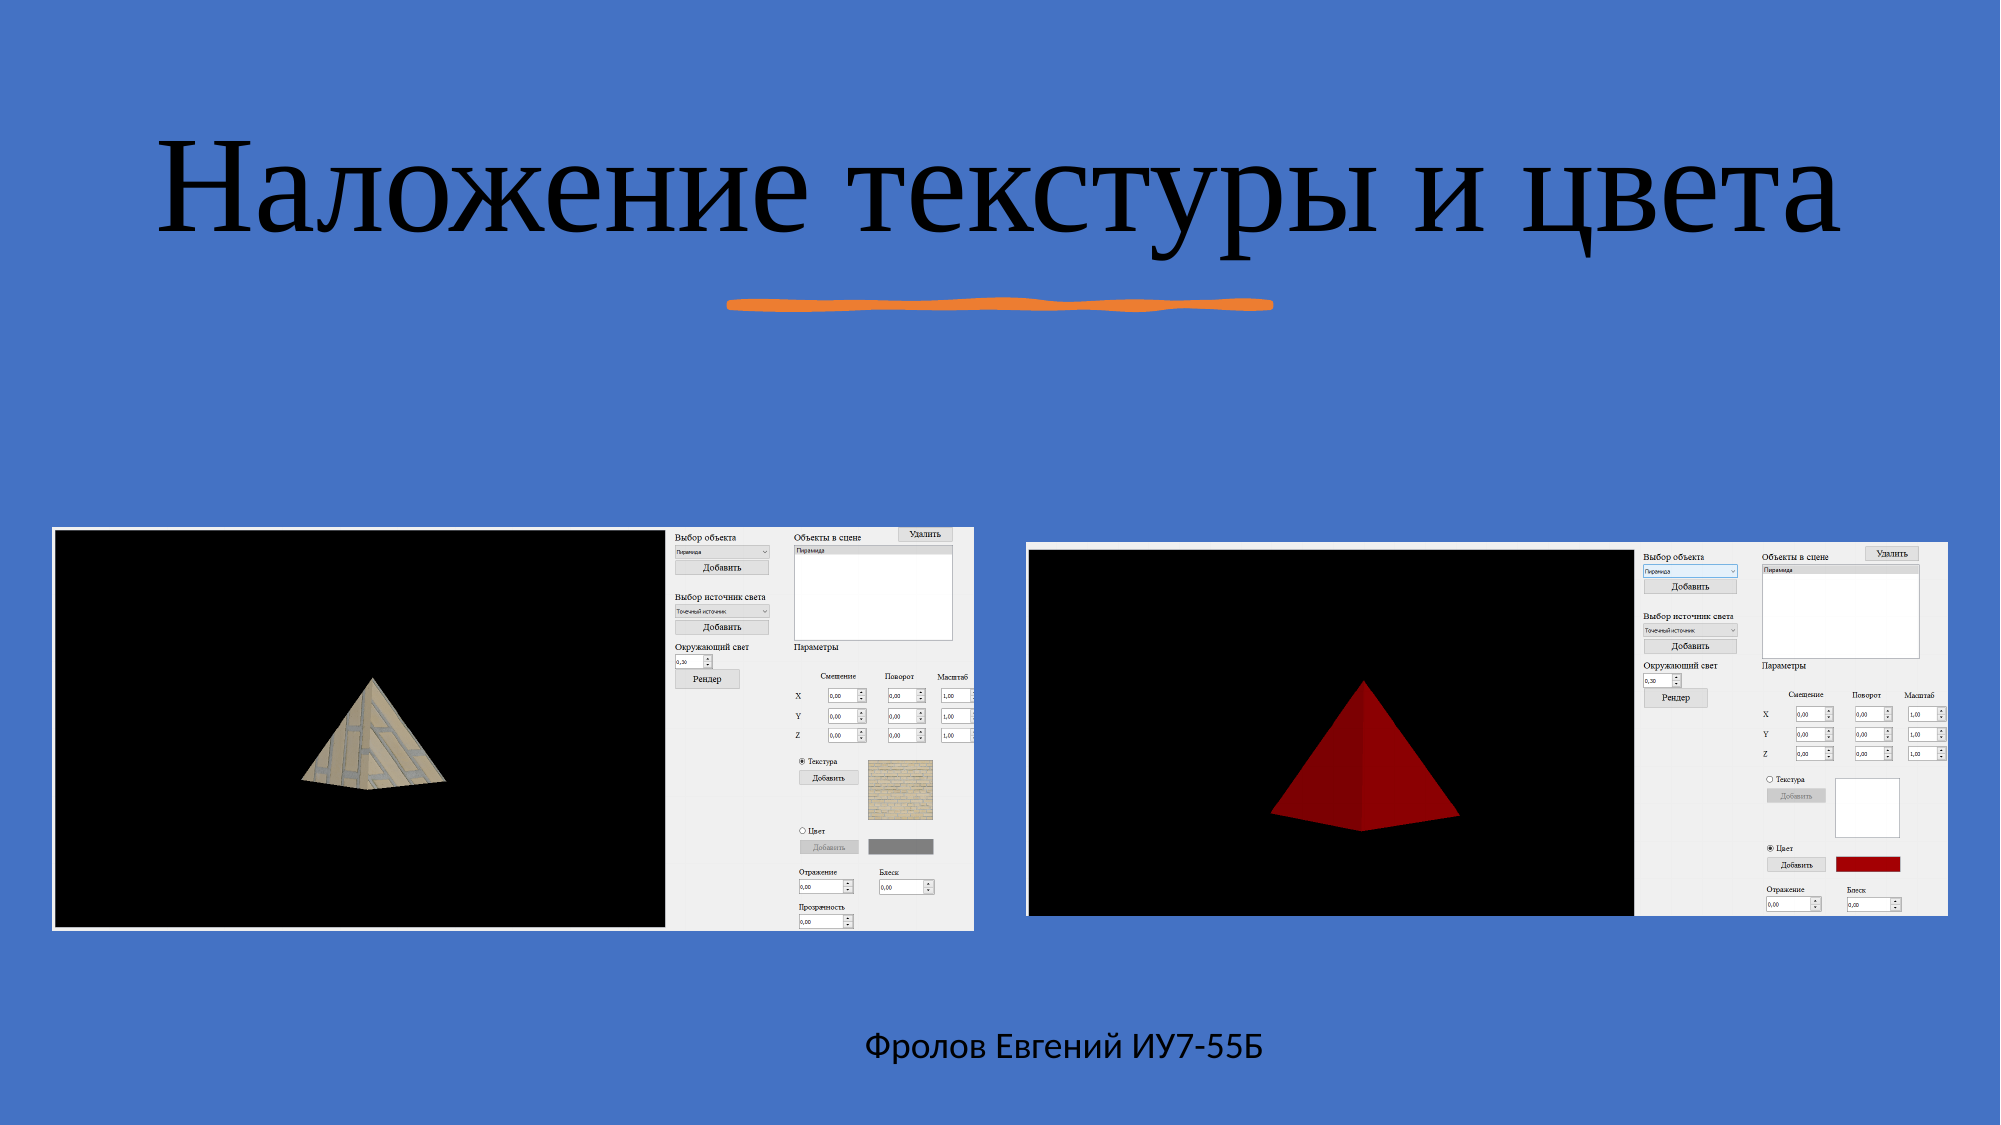

# Наложение текстуры и цвета
                                                                                                    Фролов Евгений ИУ7-55Б